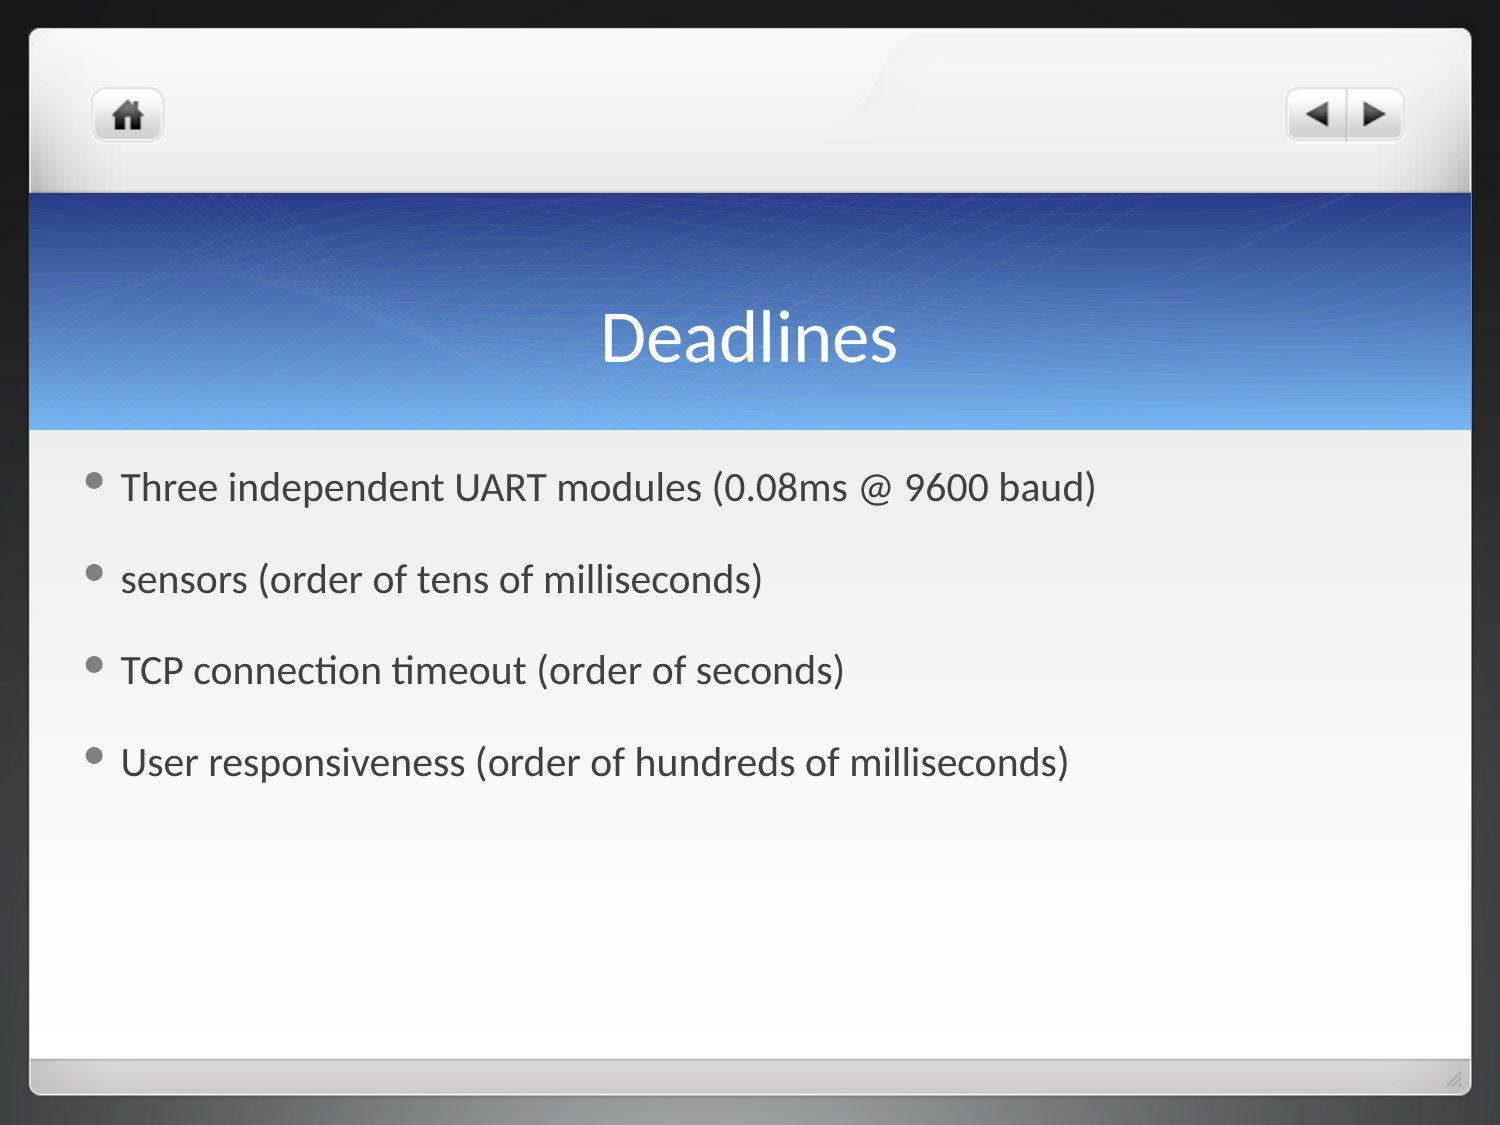

# Deadlines
Three independent UART modules (0.08ms @ 9600 baud)
sensors (order of tens of milliseconds)
TCP connection timeout (order of seconds)
User responsiveness (order of hundreds of milliseconds)